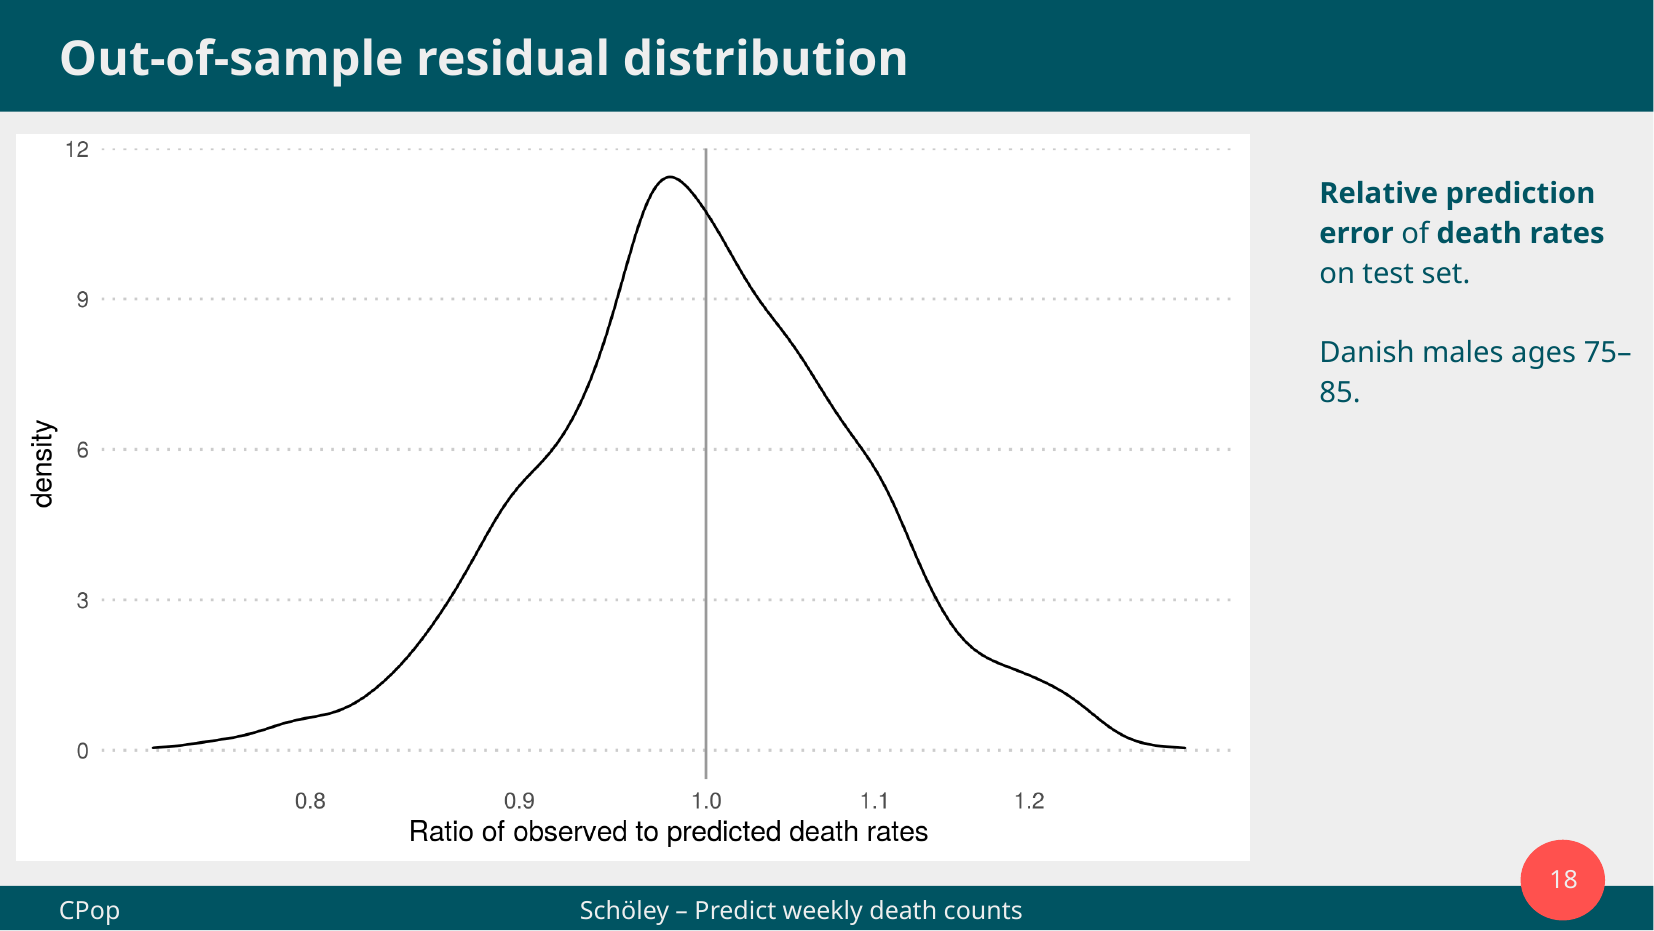

# Out-of-sample residual distribution
Relative prediction error of death rates on test set.
Danish males ages 75–85.
18
CPop
Schöley – Predict weekly death counts